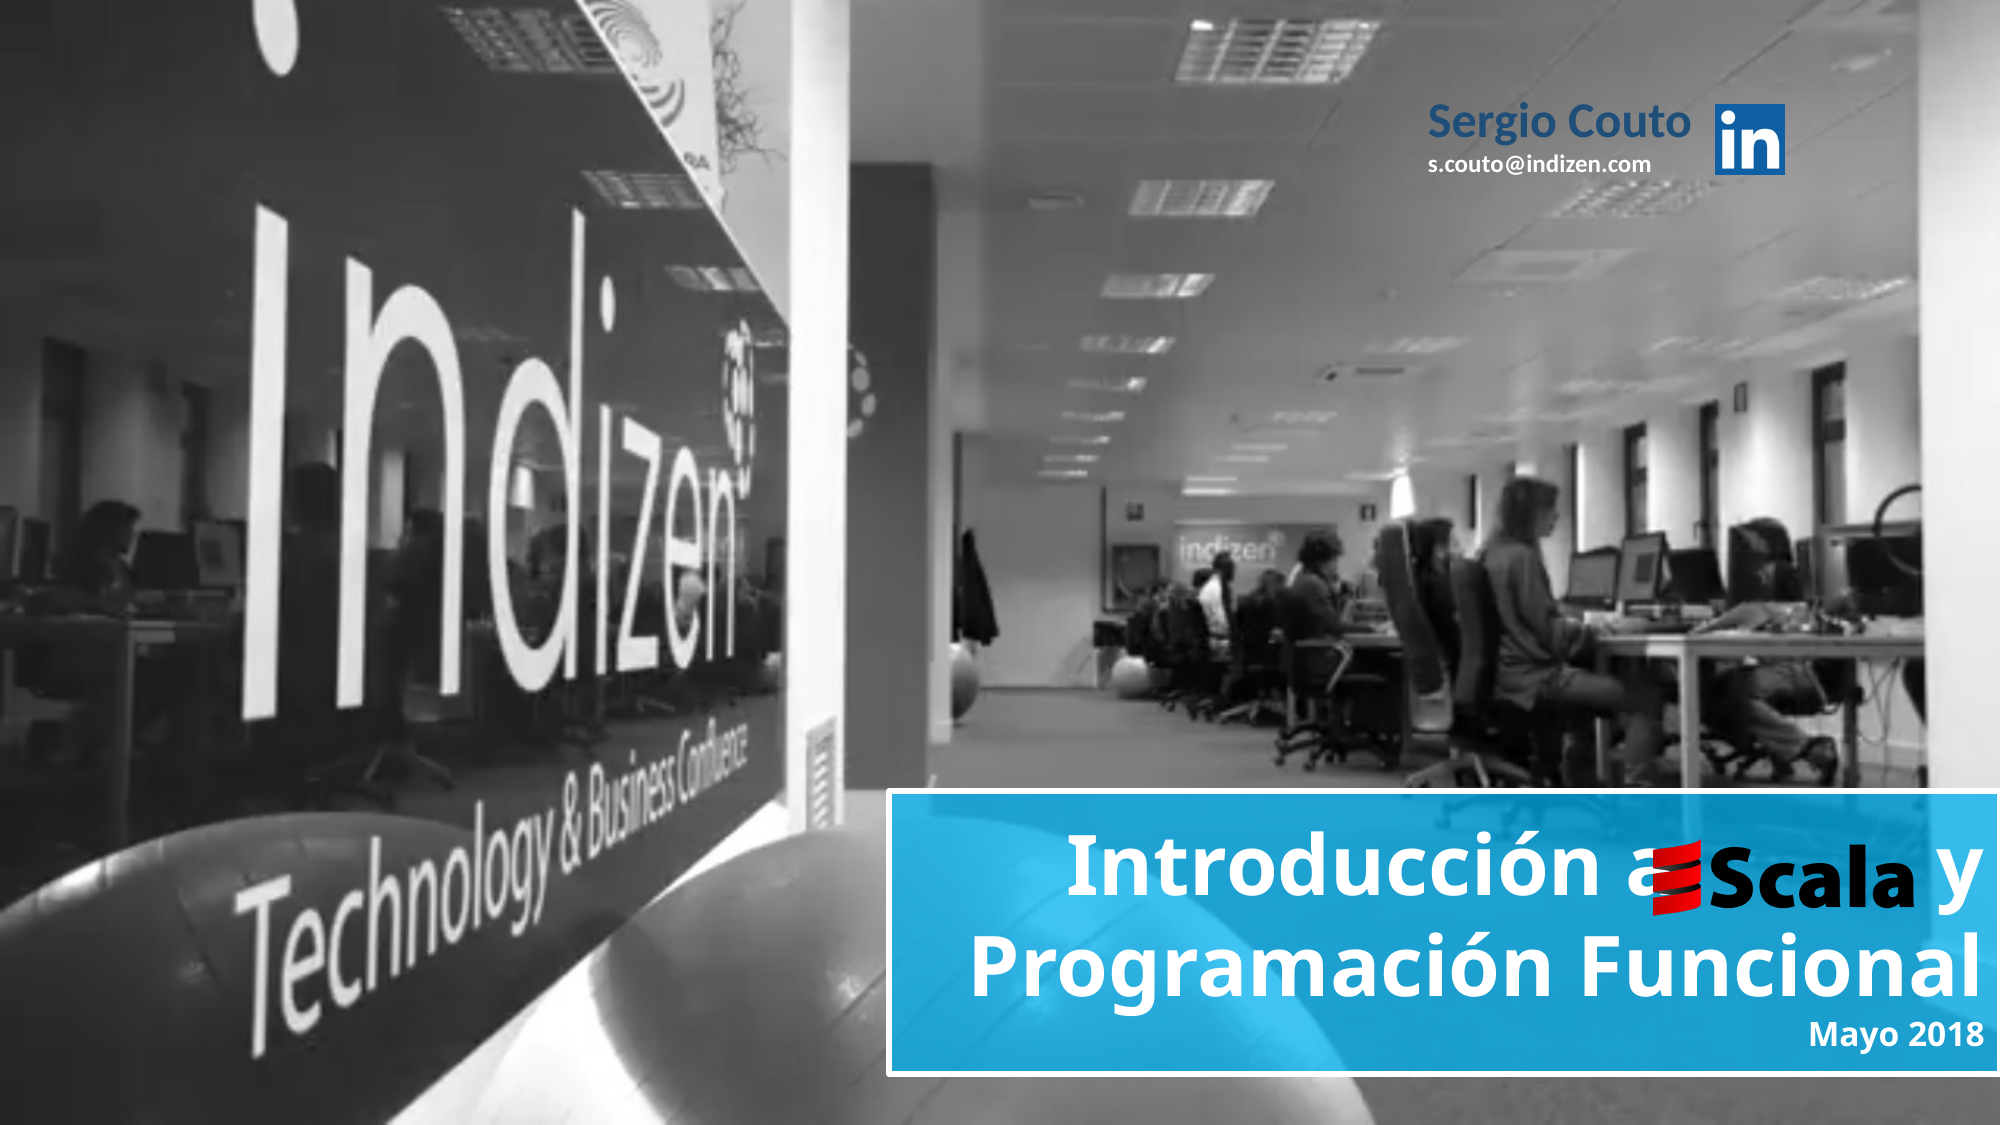

Sergio Couto
s.couto@indizen.com
Introducción a y Programación Funcional
Mayo 2018